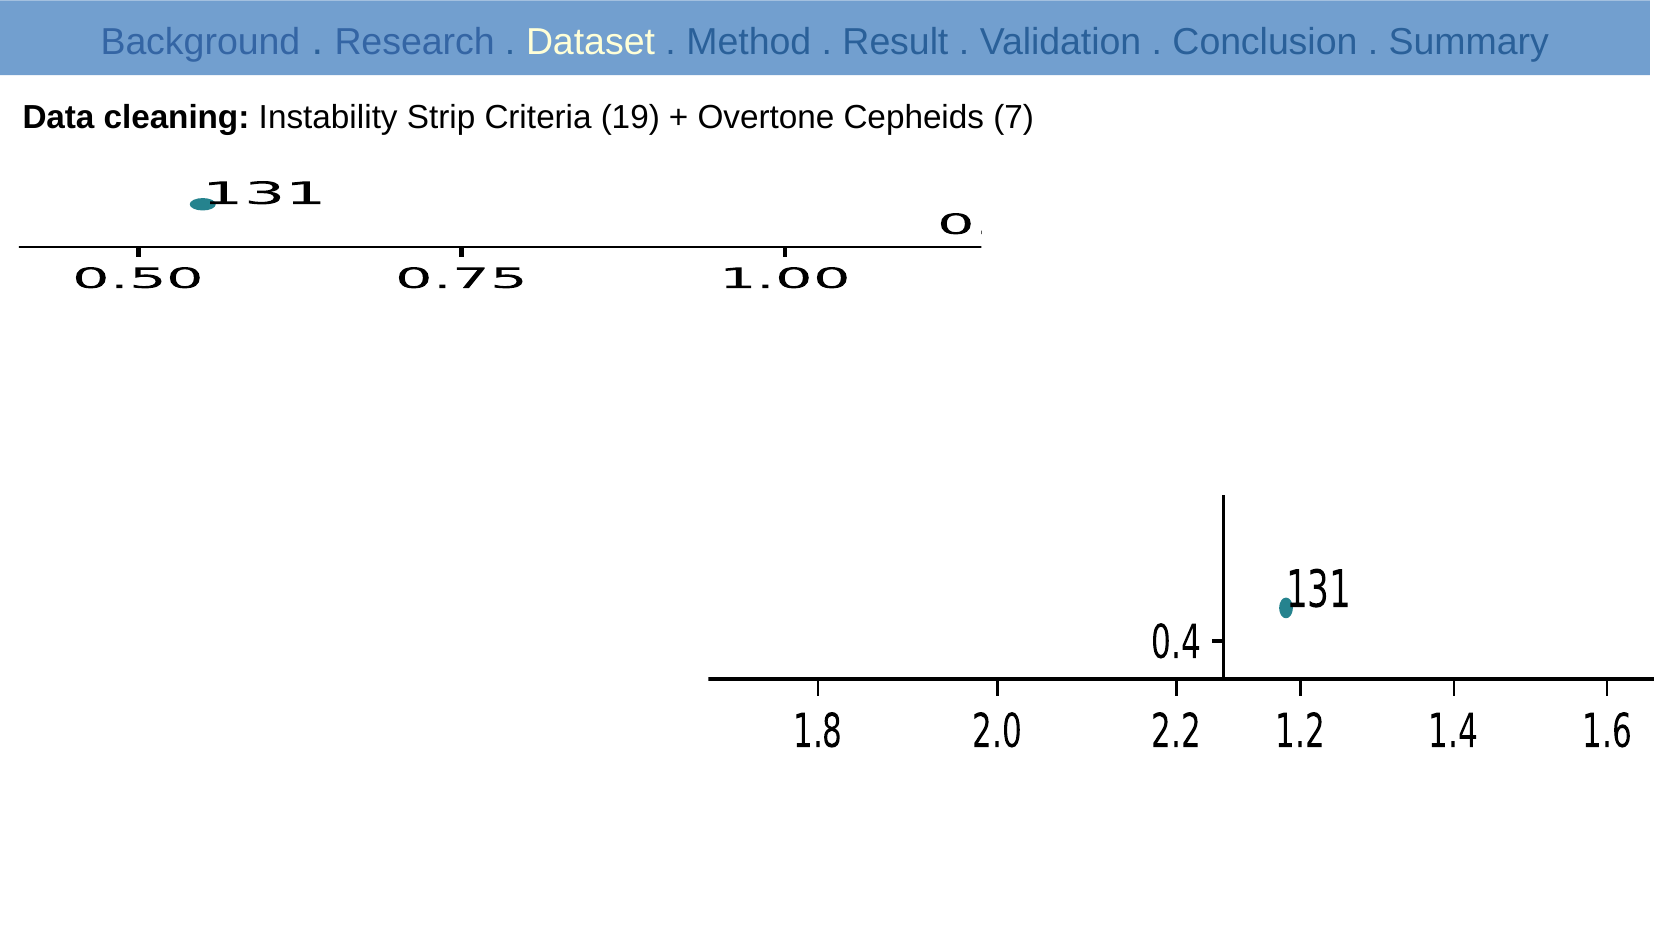

Background . Research . Dataset . Method . Result . Validation . Conclusion . Summary
Data cleaning: Instability Strip Criteria (19) + Overtone Cepheids (7)
11